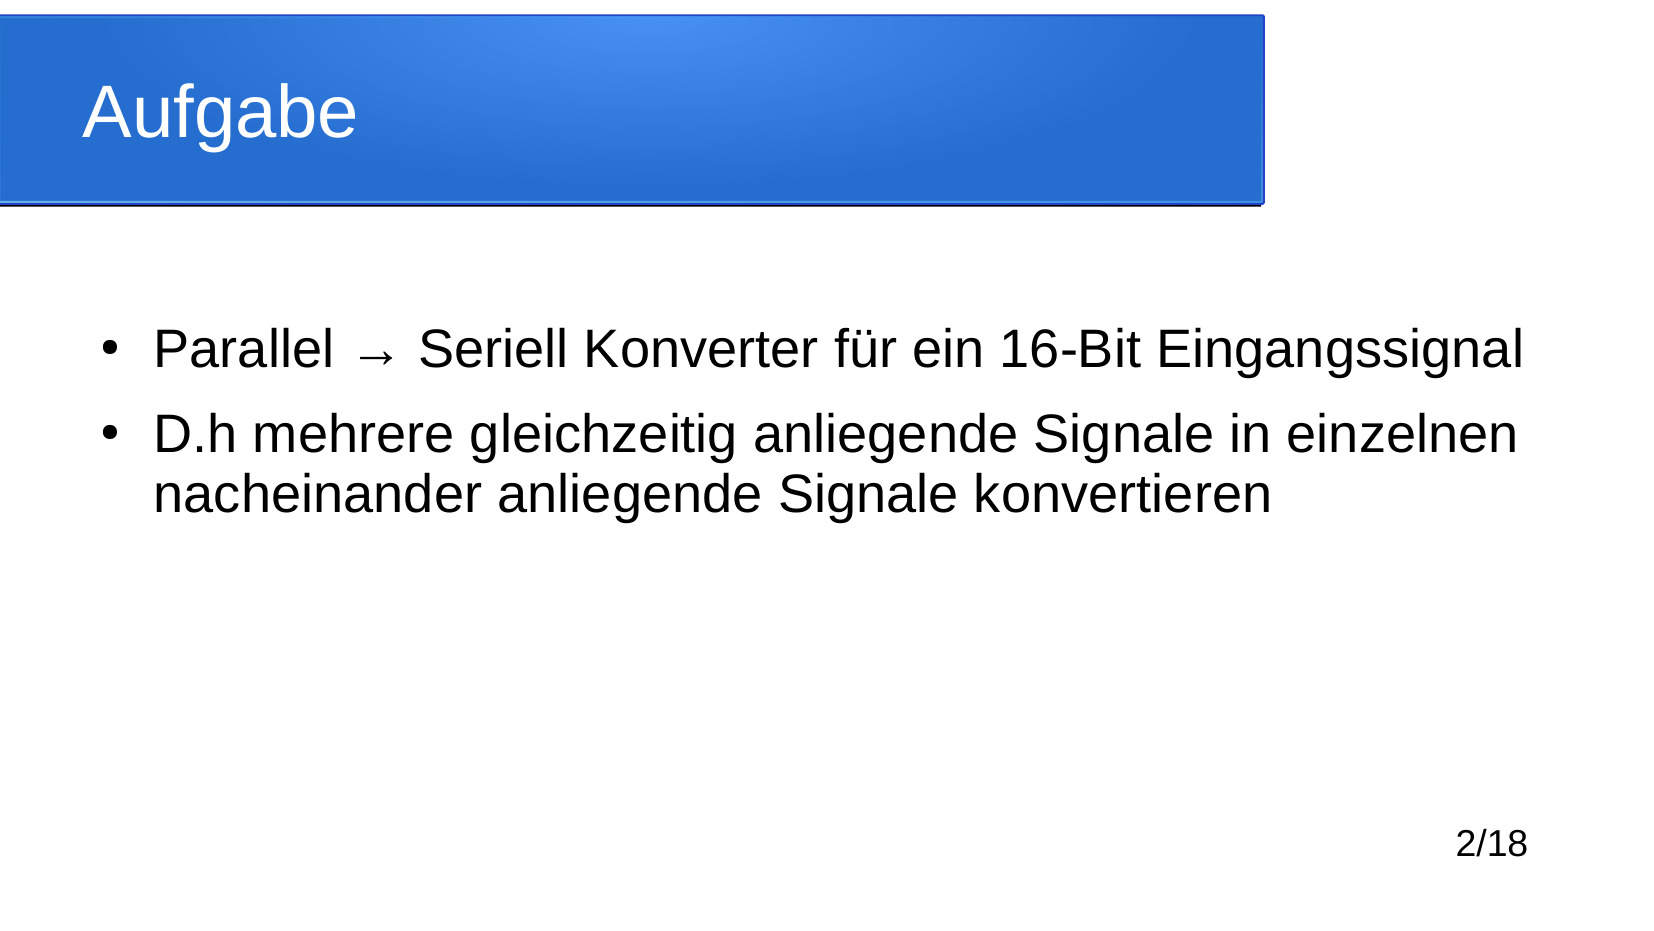

# Aufgabe
Parallel → Seriell Konverter für ein 16-Bit Eingangssignal
D.h mehrere gleichzeitig anliegende Signale in einzelnen nacheinander anliegende Signale konvertieren
2/18